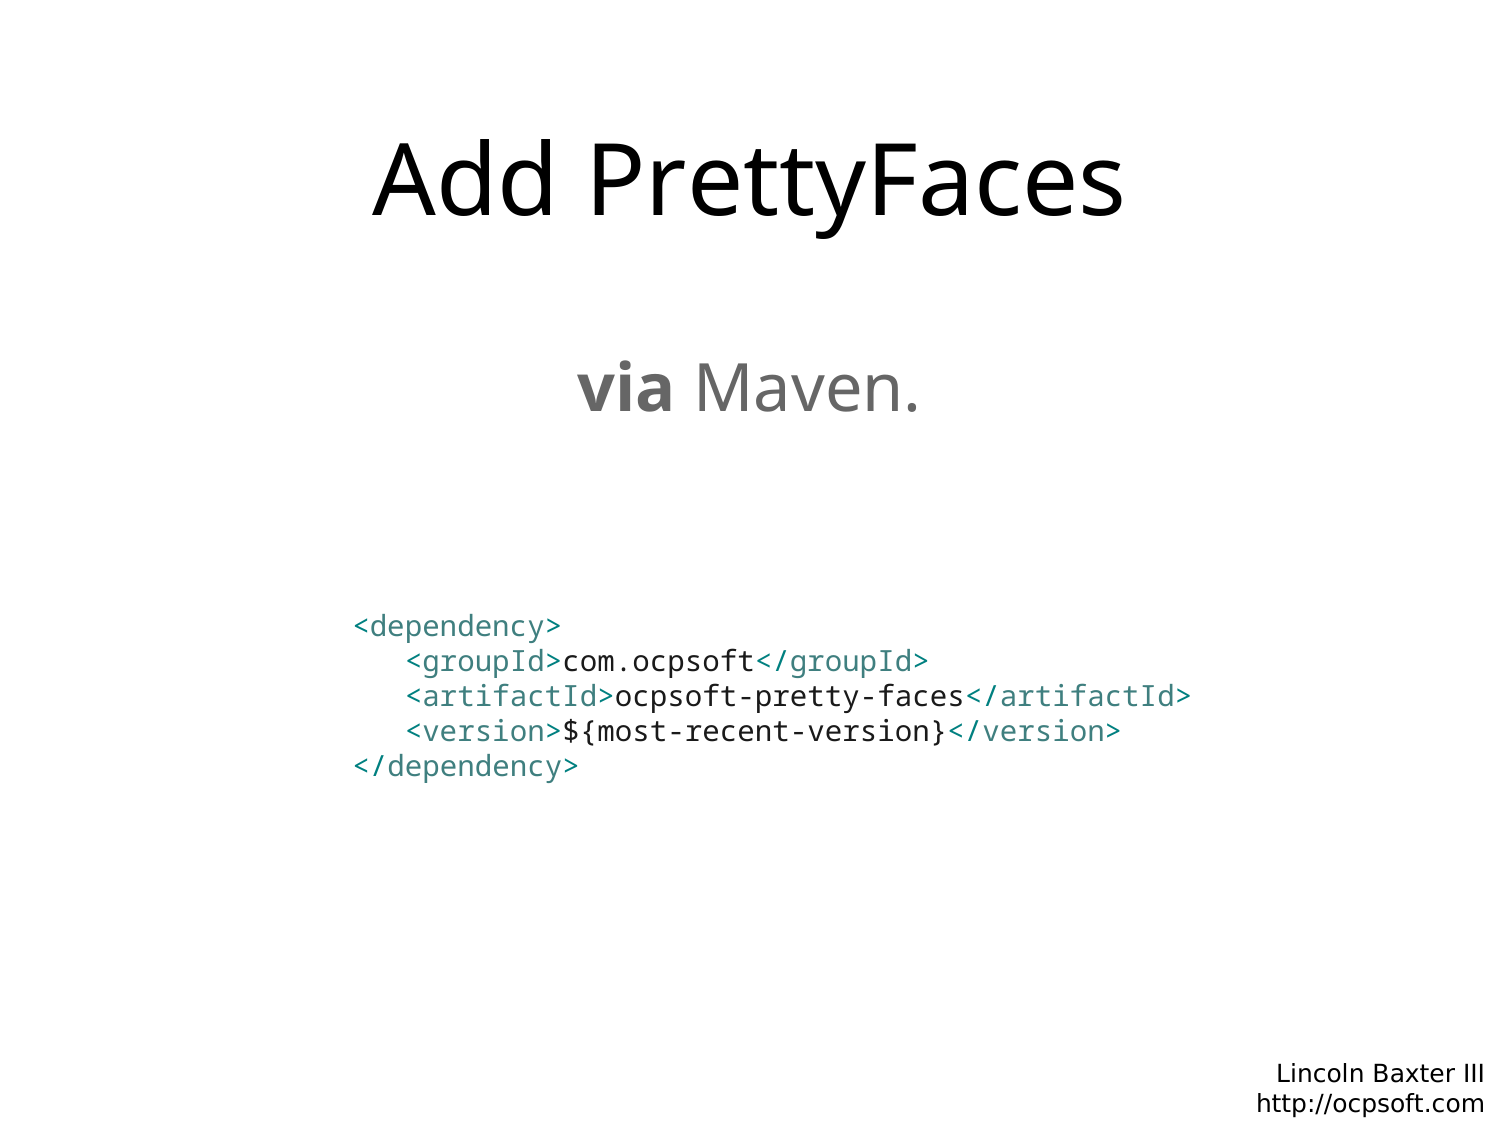

# Add PrettyFaces
via Maven.
<dependency>
 <groupId>com.ocpsoft</groupId>
 <artifactId>ocpsoft-pretty-faces</artifactId>
 <version>${most-recent-version}</version>
</dependency>